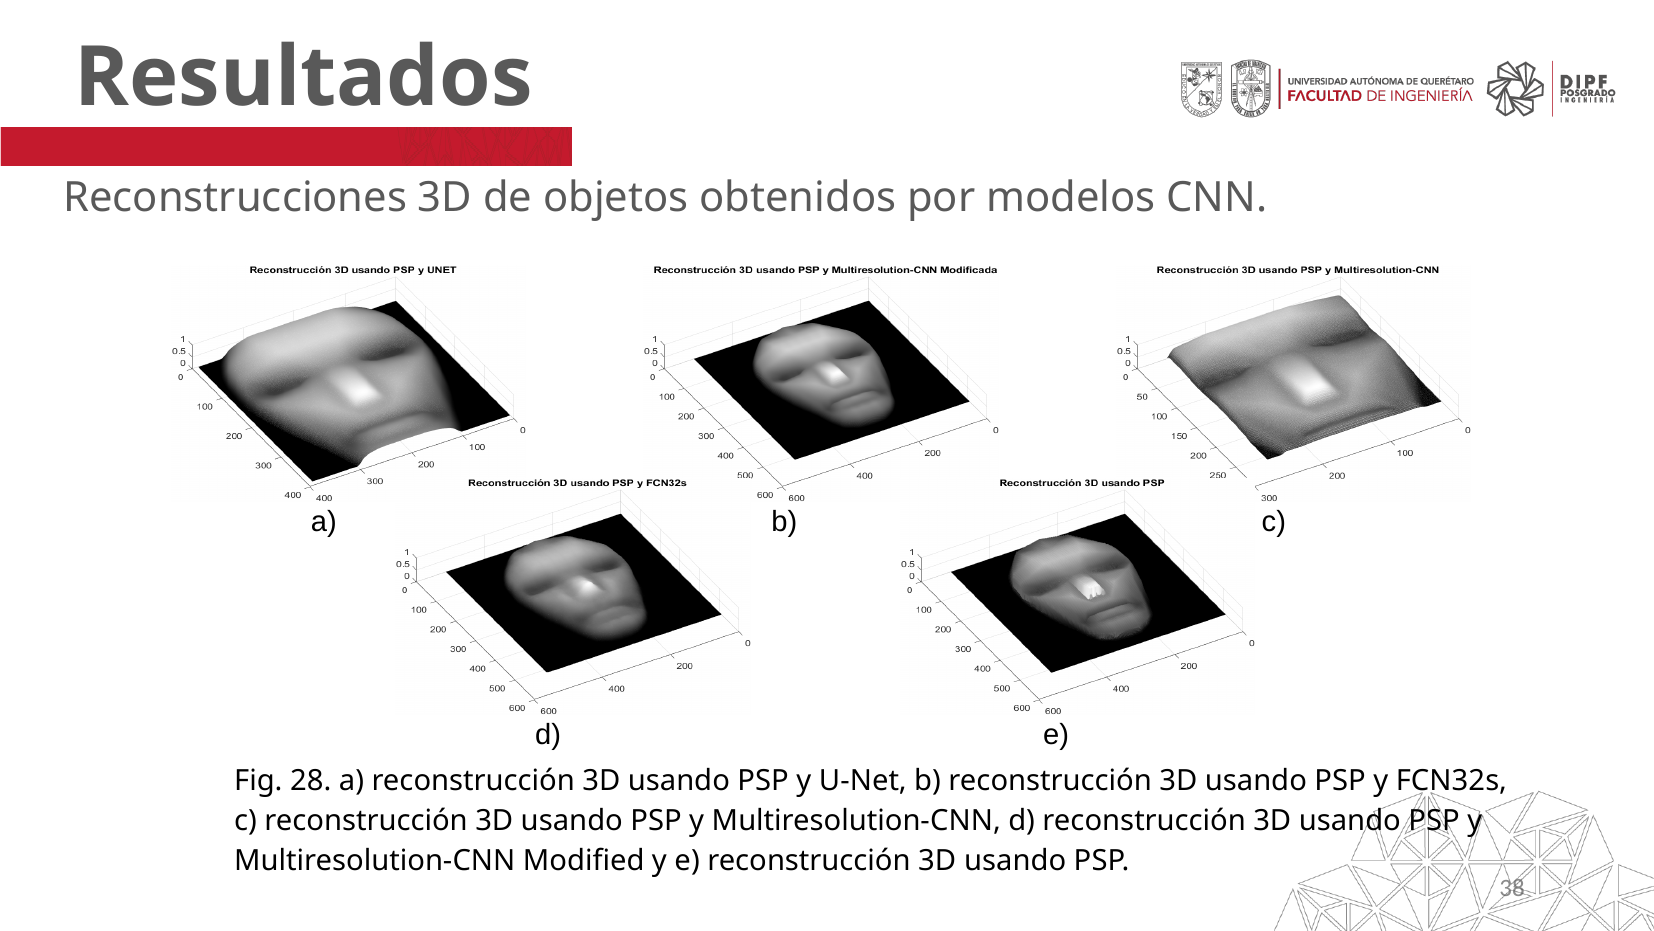

Resultados
Reconstrucciones 3D de objetos obtenidos por modelos CNN.
a)
b)
c)
e)
d)
Fig. 28. a) reconstrucción 3D usando PSP y U-Net, b) reconstrucción 3D usando PSP y FCN32s, c) reconstrucción 3D usando PSP y Multiresolution-CNN, d) reconstrucción 3D usando PSP y Multiresolution-CNN Modified y e) reconstrucción 3D usando PSP.
38